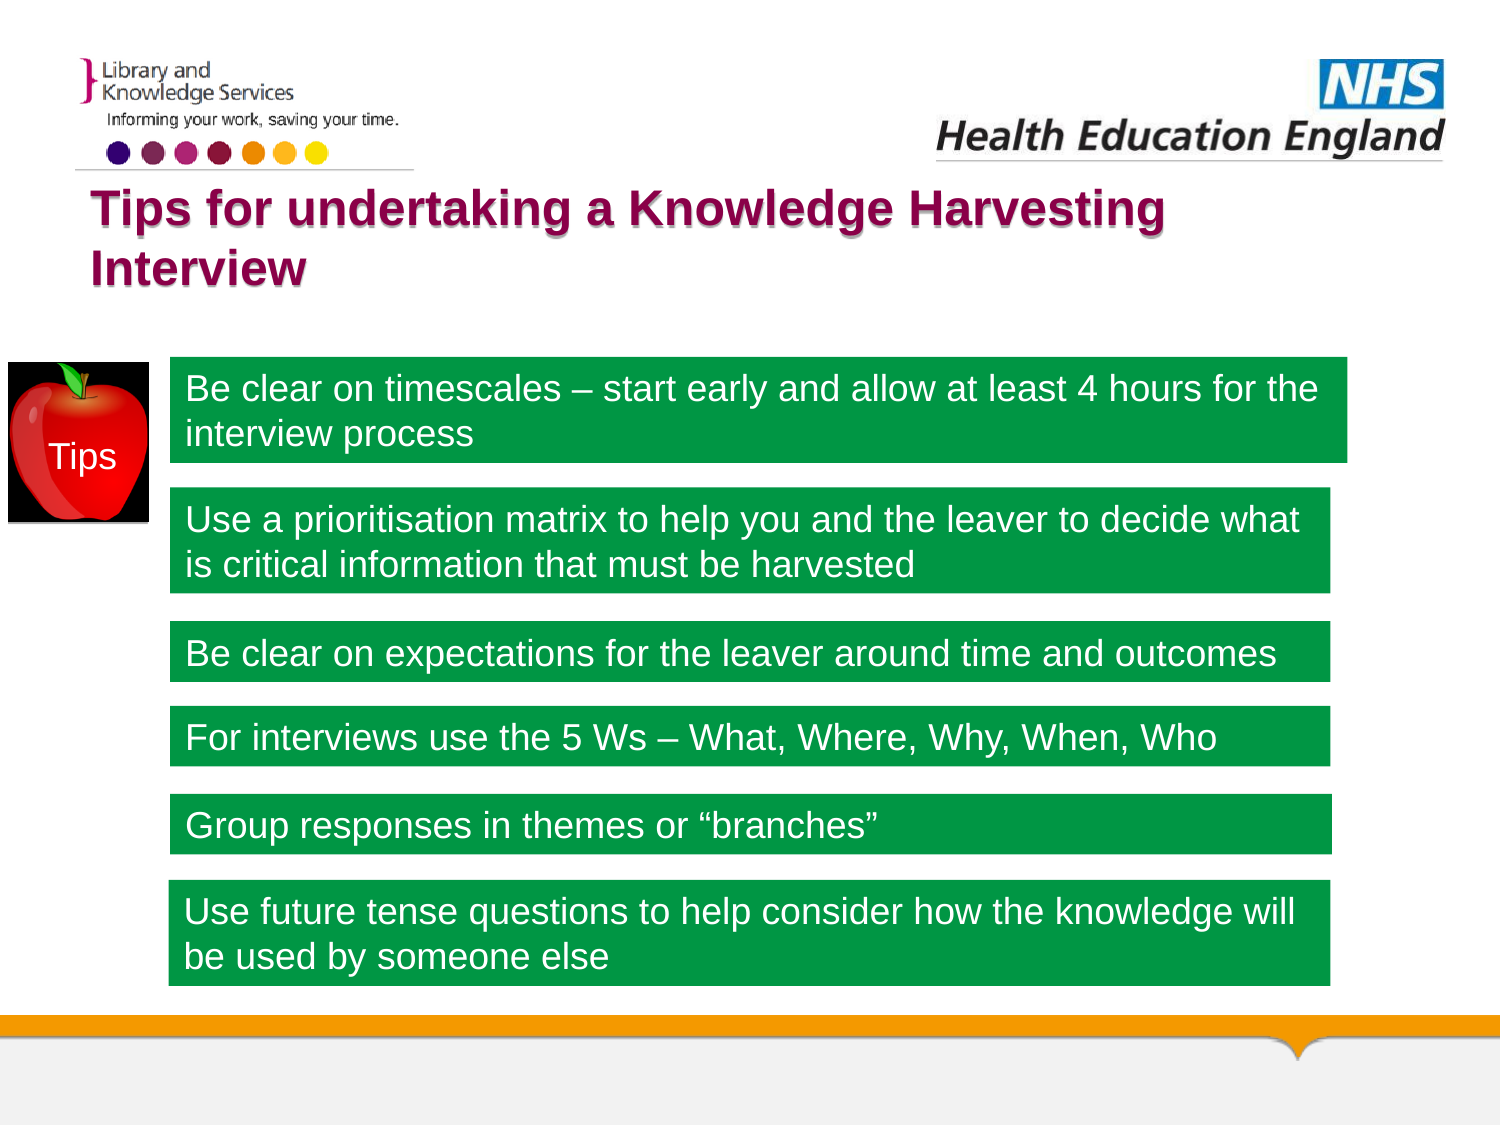

# Tips for undertaking a Knowledge Harvesting Interview
Be clear on timescales – start early and allow at least 4 hours for the interview process
Tips
Use a prioritisation matrix to help you and the leaver to decide what is critical information that must be harvested
Be clear on expectations for the leaver around time and outcomes
For interviews use the 5 Ws – What, Where, Why, When, Who
Group responses in themes or “branches”
Use future tense questions to help consider how the knowledge will be used by someone else